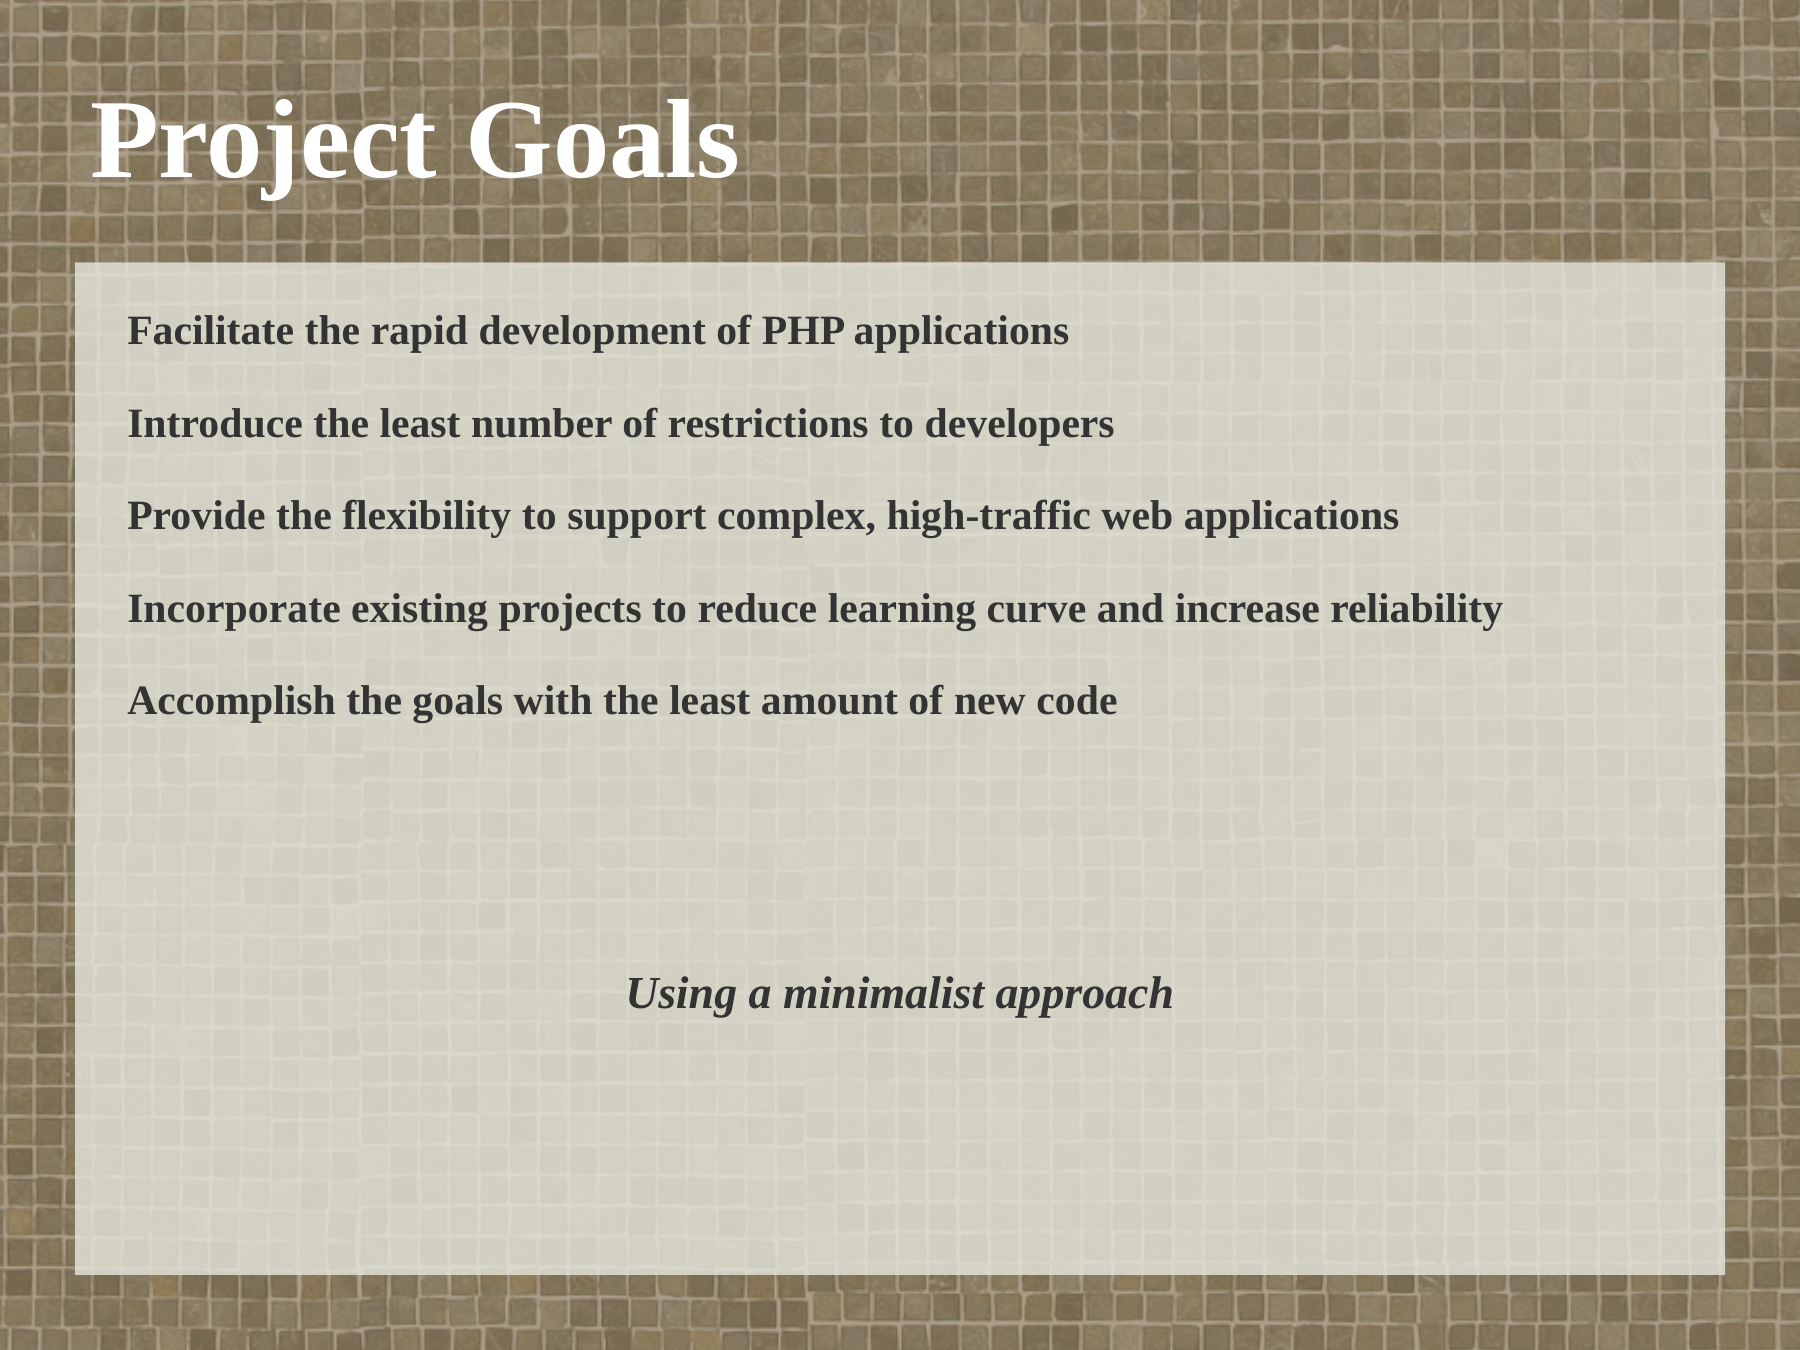

# Project Goals
Facilitate the rapid development of PHP applications
Introduce the least number of restrictions to developers
Provide the flexibility to support complex, high-traffic web applications
Incorporate existing projects to reduce learning curve and increase reliability
Accomplish the goals with the least amount of new code
Using a minimalist approach